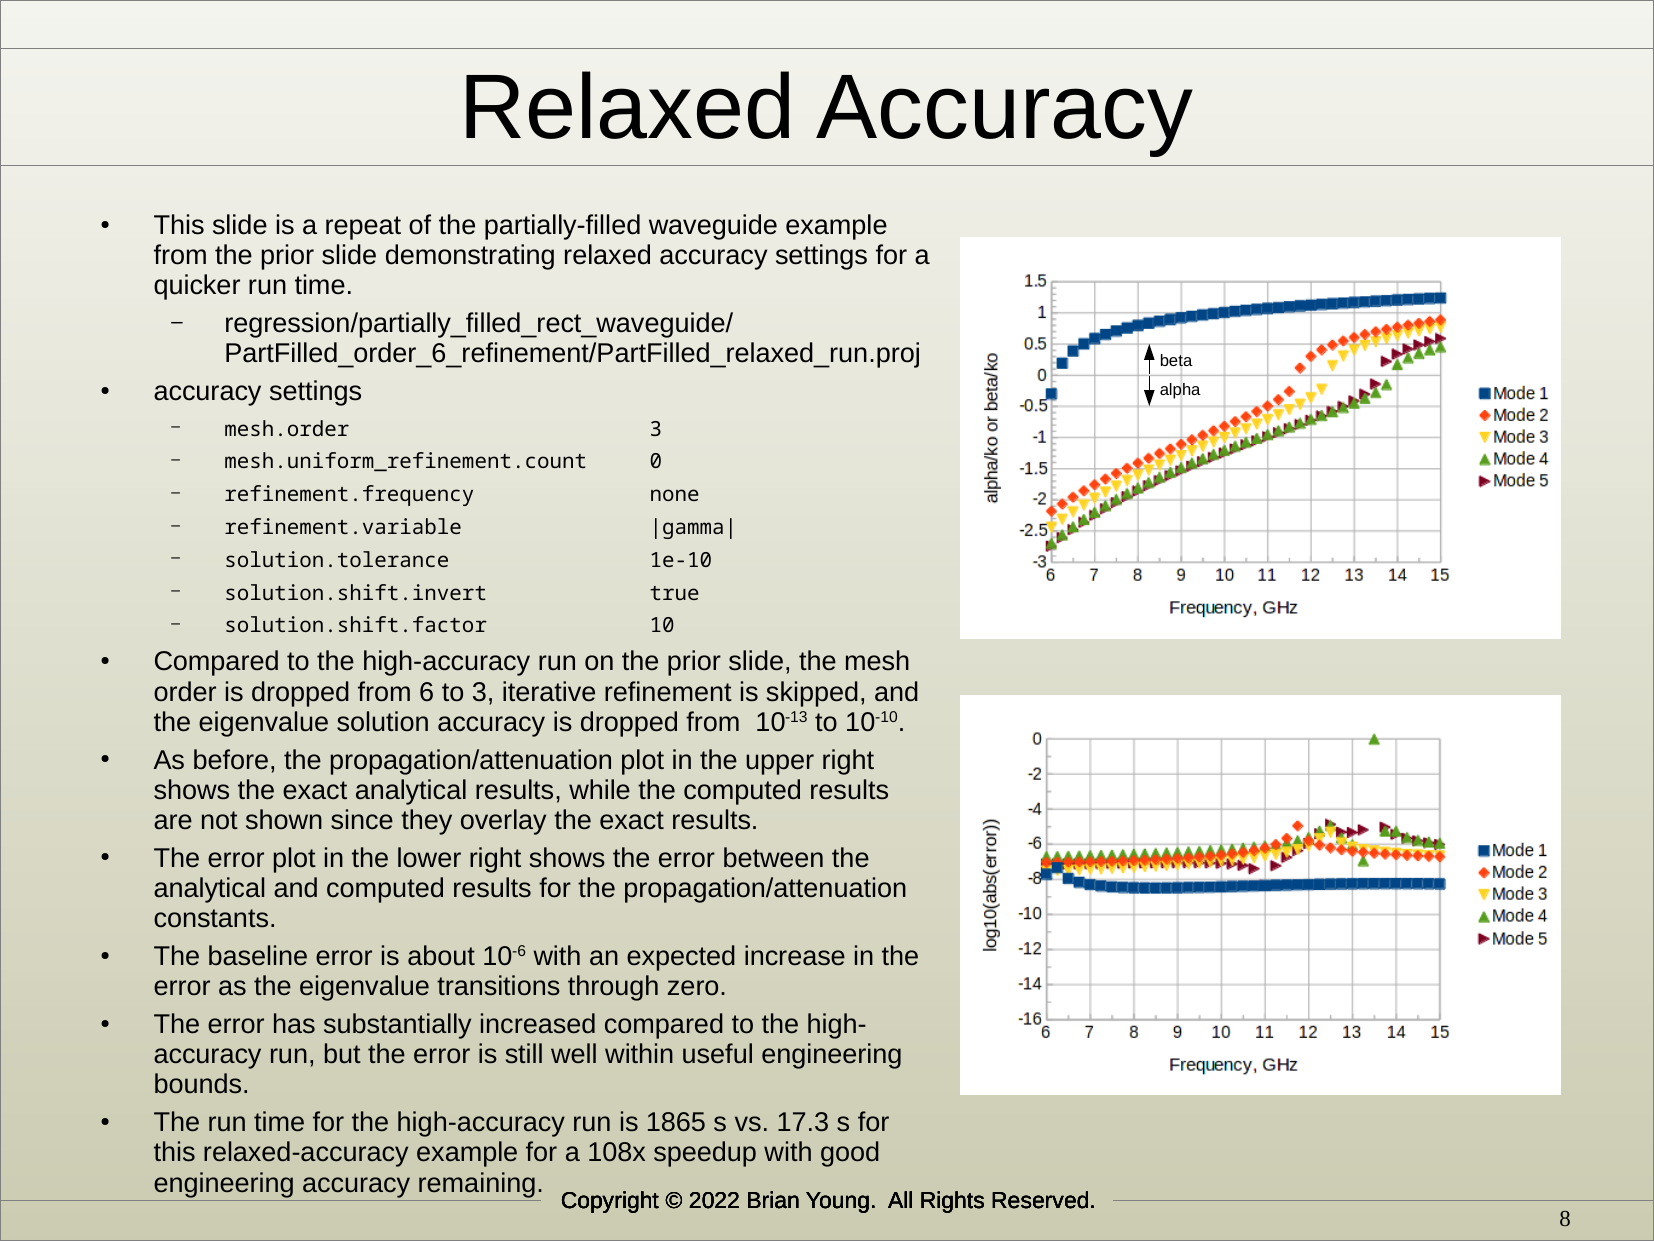

# Relaxed Accuracy
This slide is a repeat of the partially-filled waveguide example from the prior slide demonstrating relaxed accuracy settings for a quicker run time.
regression/partially_filled_rect_waveguide/PartFilled_order_6_refinement/PartFilled_relaxed_run.proj
accuracy settings
mesh.order 3
mesh.uniform_refinement.count 0
refinement.frequency none
refinement.variable |gamma|
solution.tolerance 1e-10
solution.shift.invert true
solution.shift.factor 10
Compared to the high-accuracy run on the prior slide, the mesh order is dropped from 6 to 3, iterative refinement is skipped, and the eigenvalue solution accuracy is dropped from 10-13 to 10-10.
As before, the propagation/attenuation plot in the upper right shows the exact analytical results, while the computed results are not shown since they overlay the exact results.
The error plot in the lower right shows the error between the analytical and computed results for the propagation/attenuation constants.
The baseline error is about 10-6 with an expected increase in the error as the eigenvalue transitions through zero.
The error has substantially increased compared to the high-accuracy run, but the error is still well within useful engineering bounds.
The run time for the high-accuracy run is 1865 s vs. 17.3 s for this relaxed-accuracy example for a 108x speedup with good engineering accuracy remaining.
beta
alpha
8